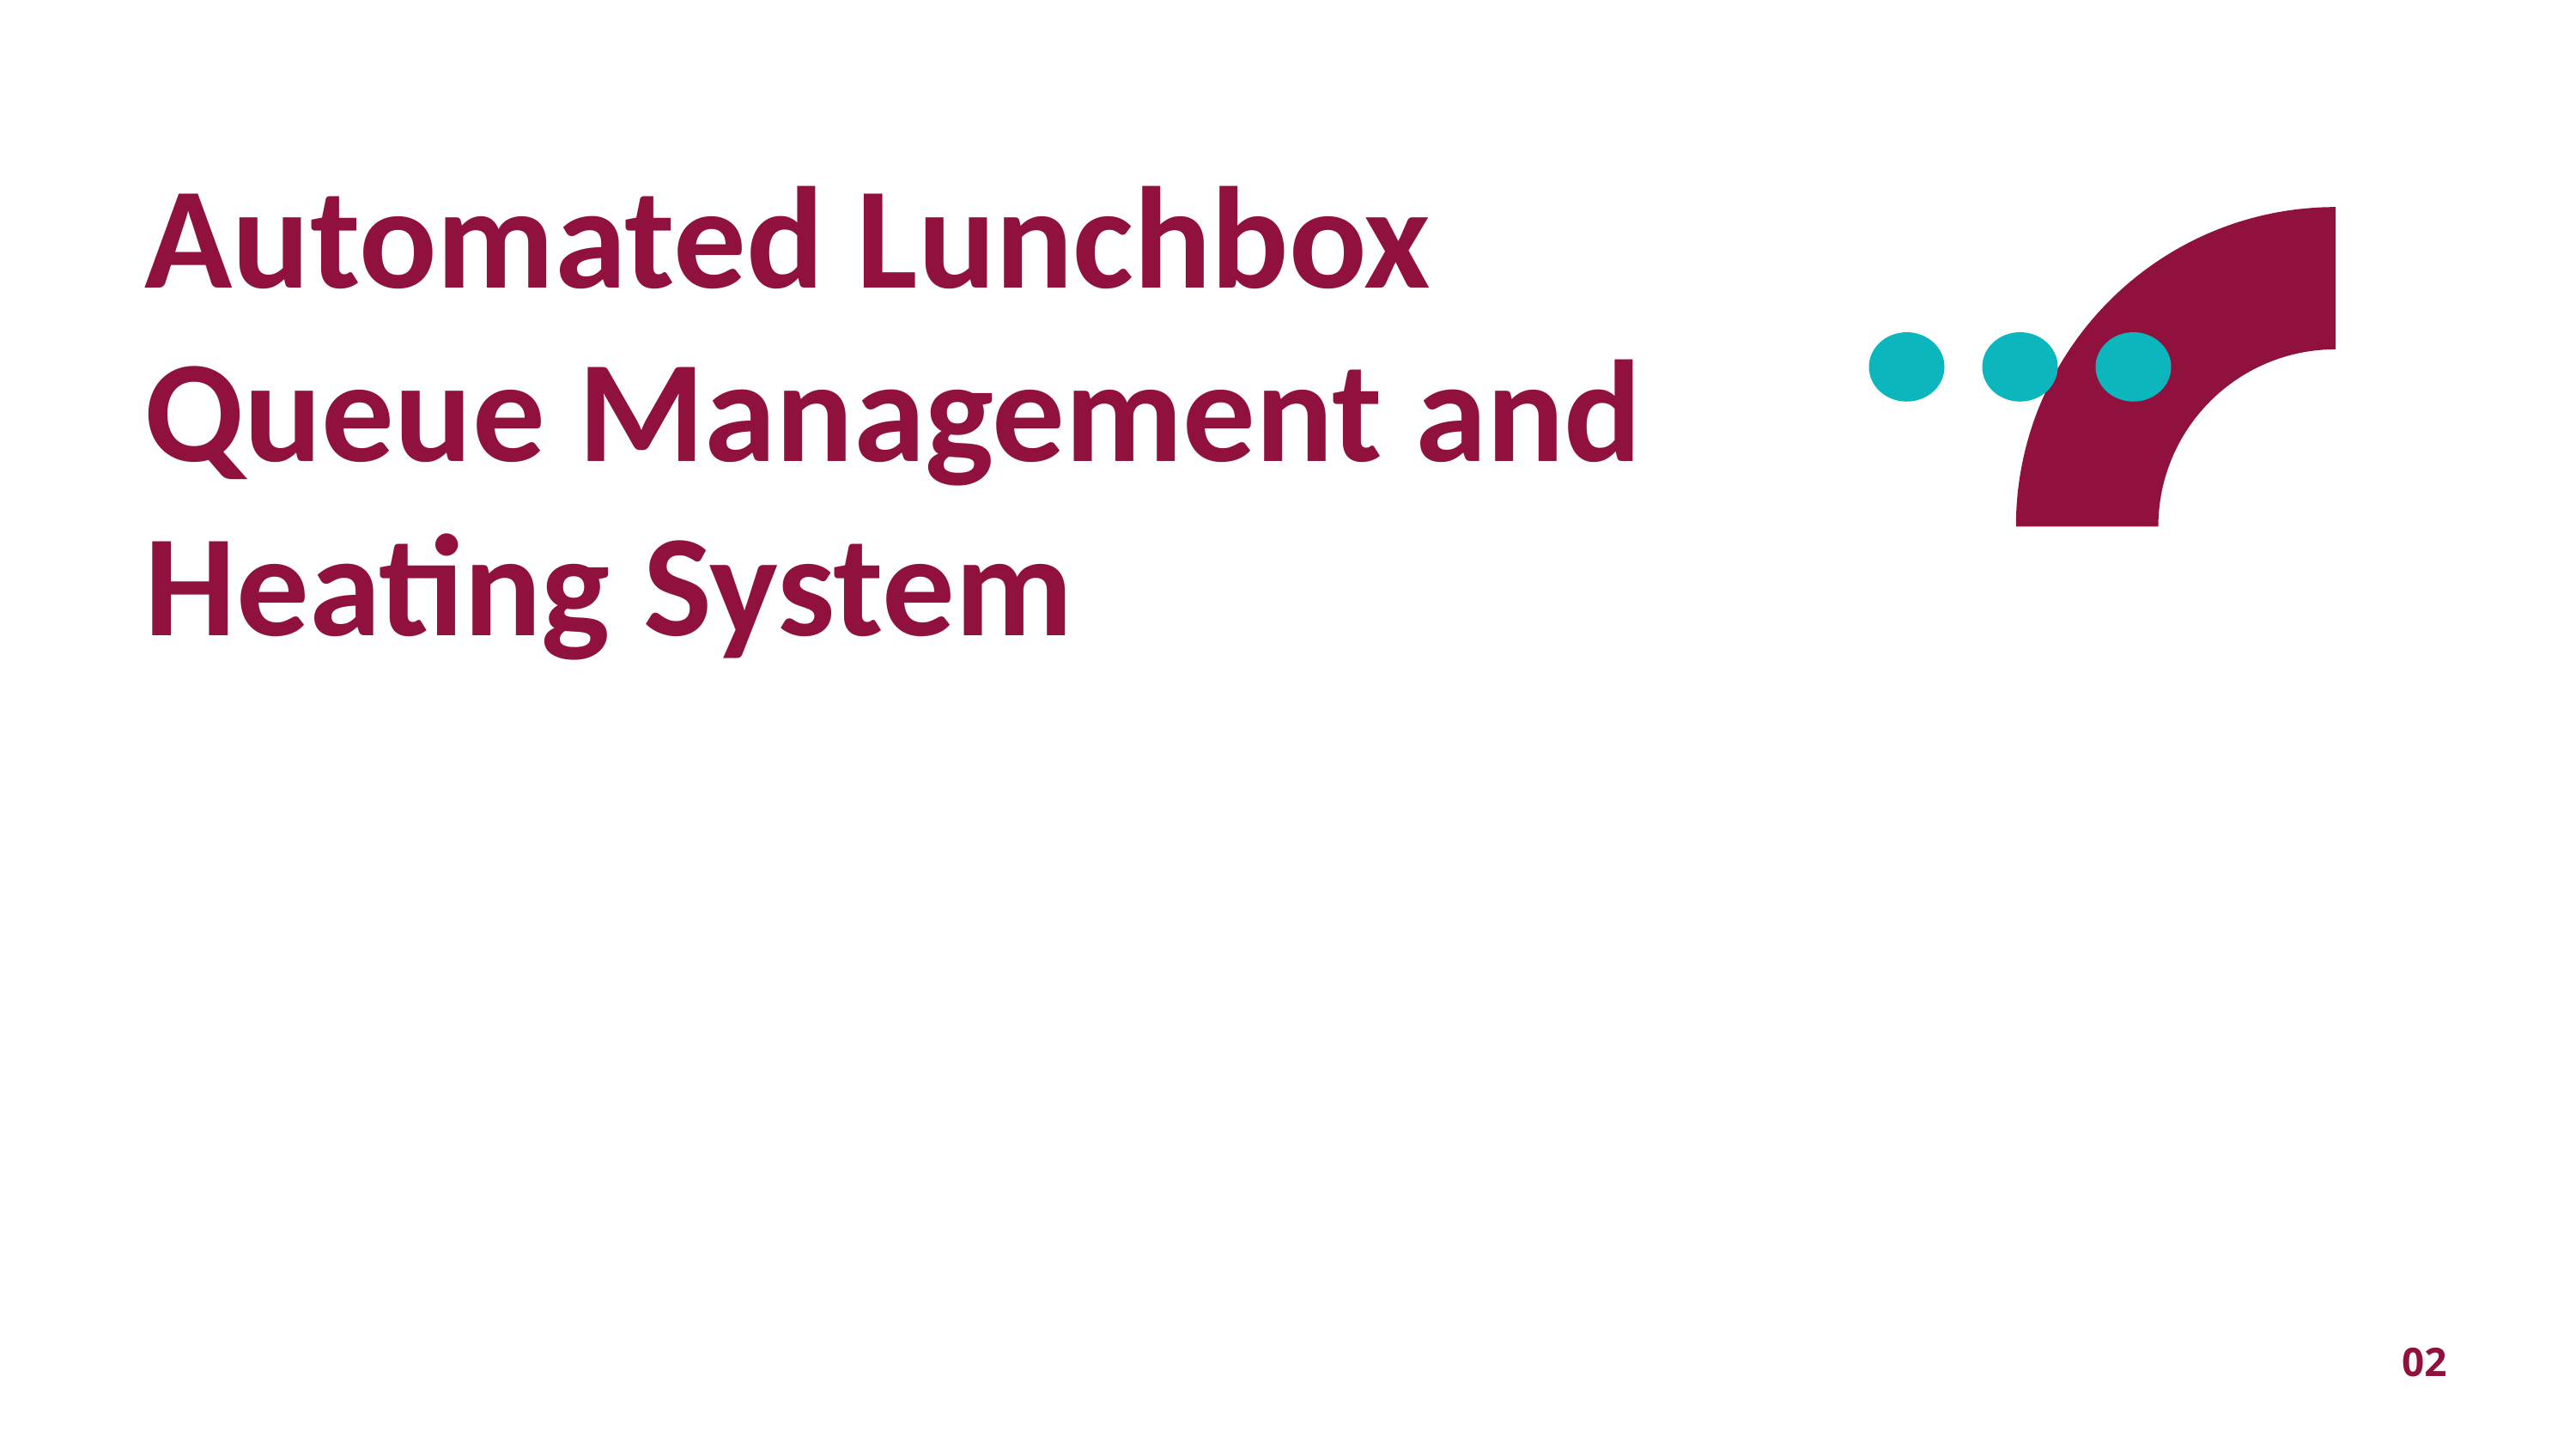

Automated Lunchbox Queue Management and Heating System
02